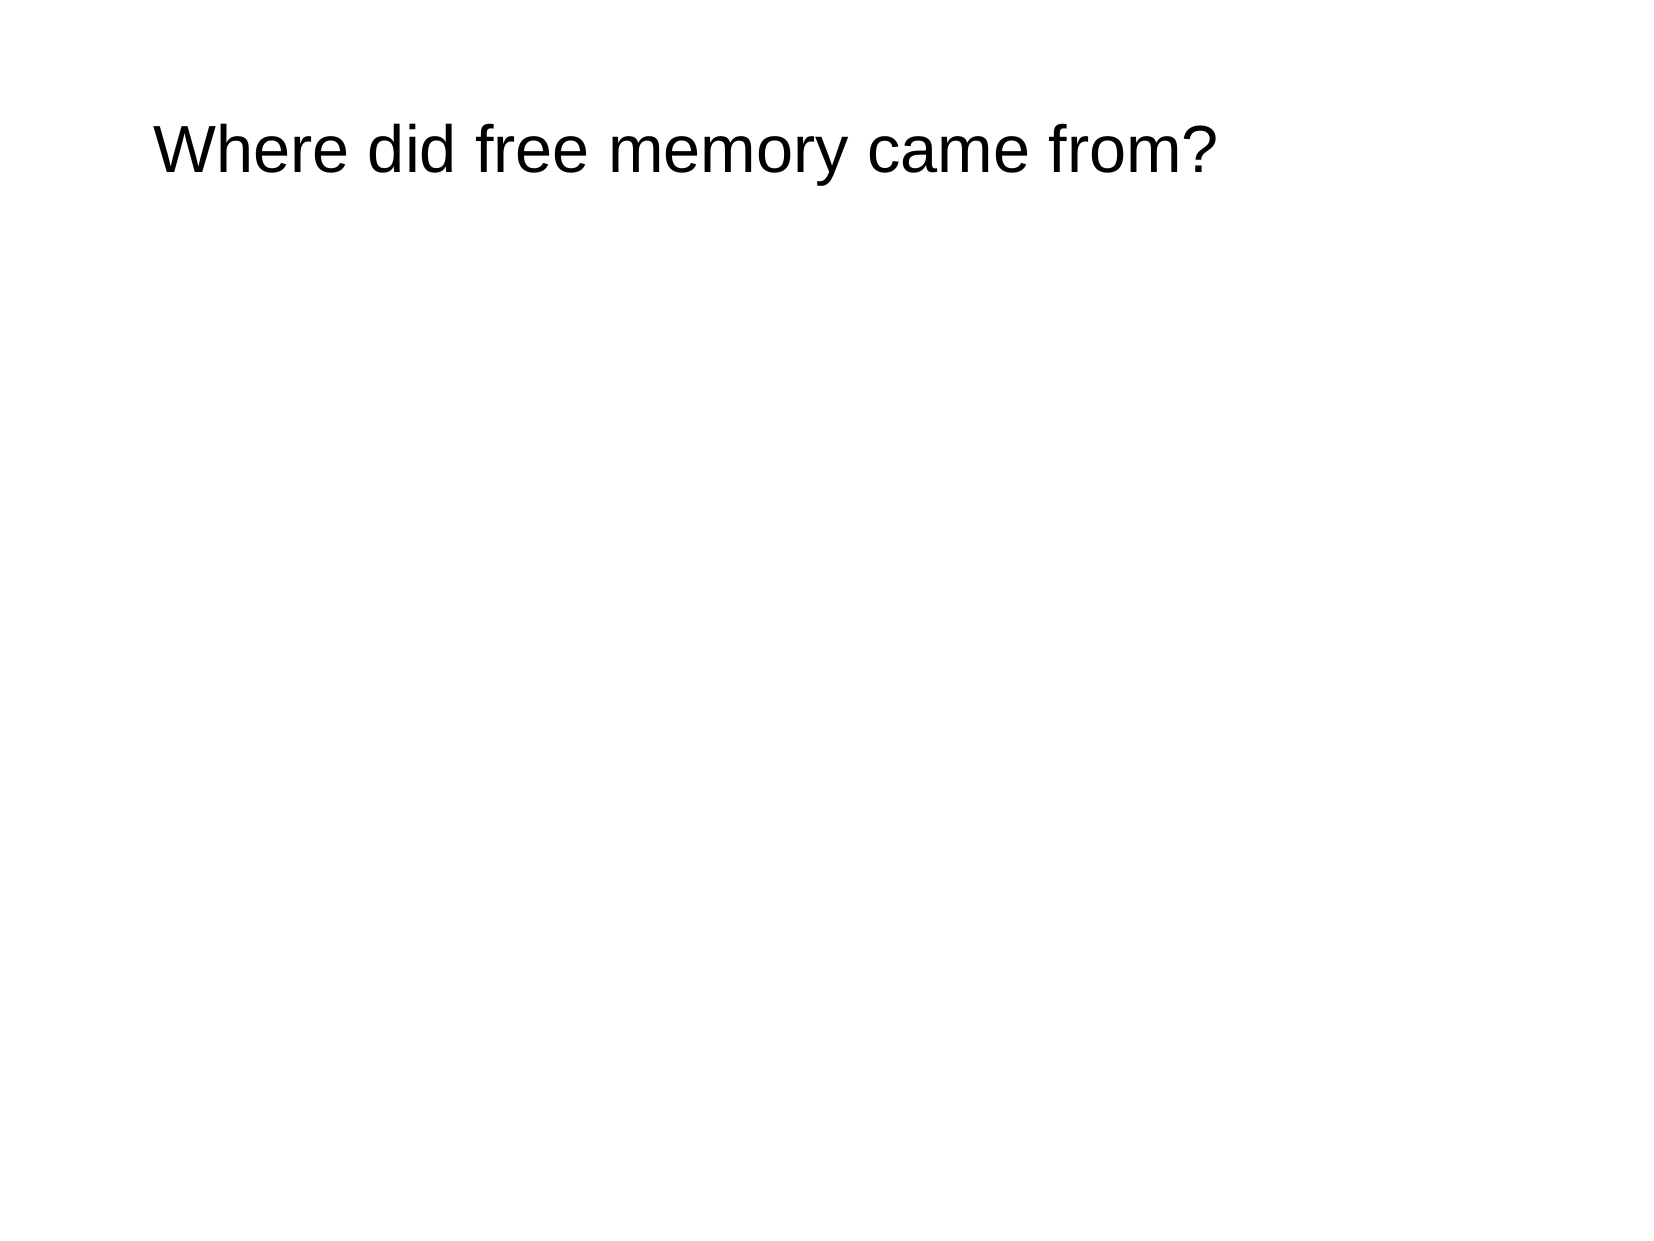

# Where did free memory came from?